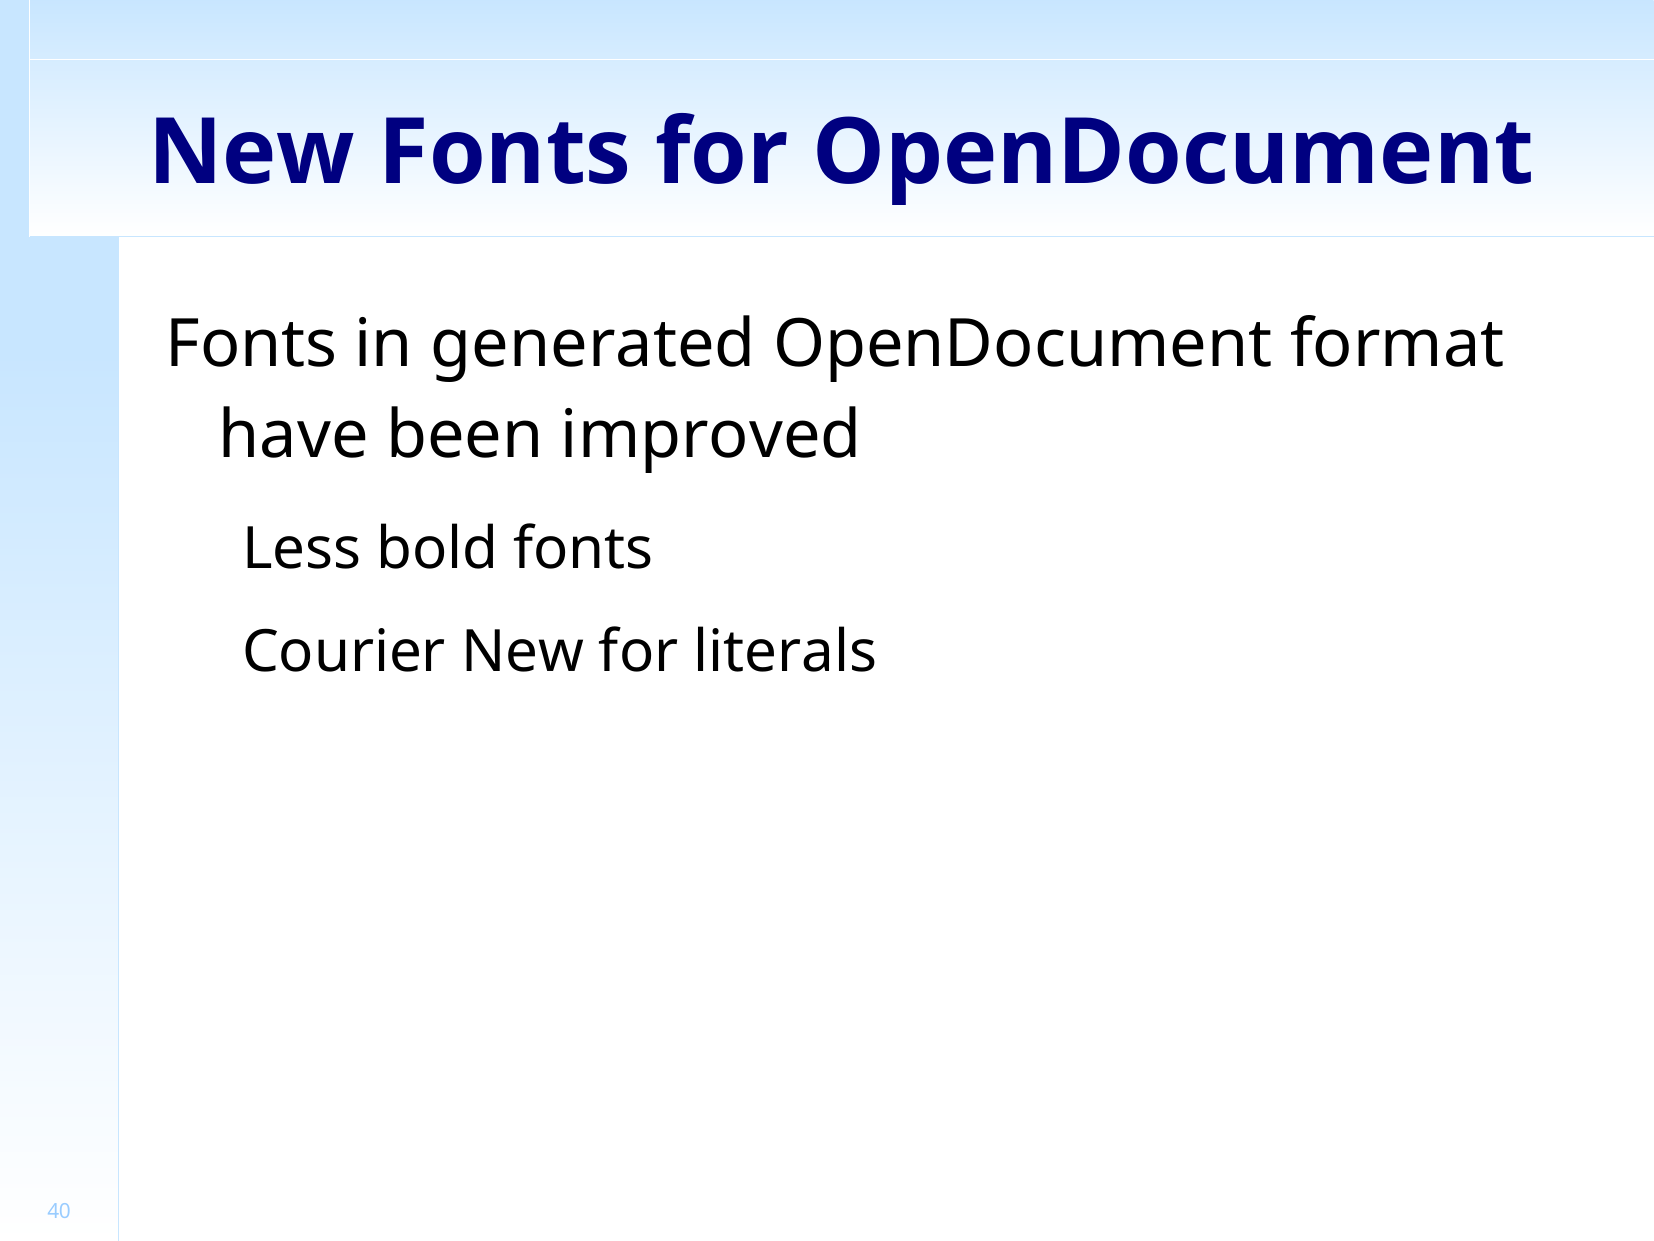

# New Fonts for OpenDocument
Fonts in generated OpenDocument format have been improved
Less bold fonts
Courier New for literals